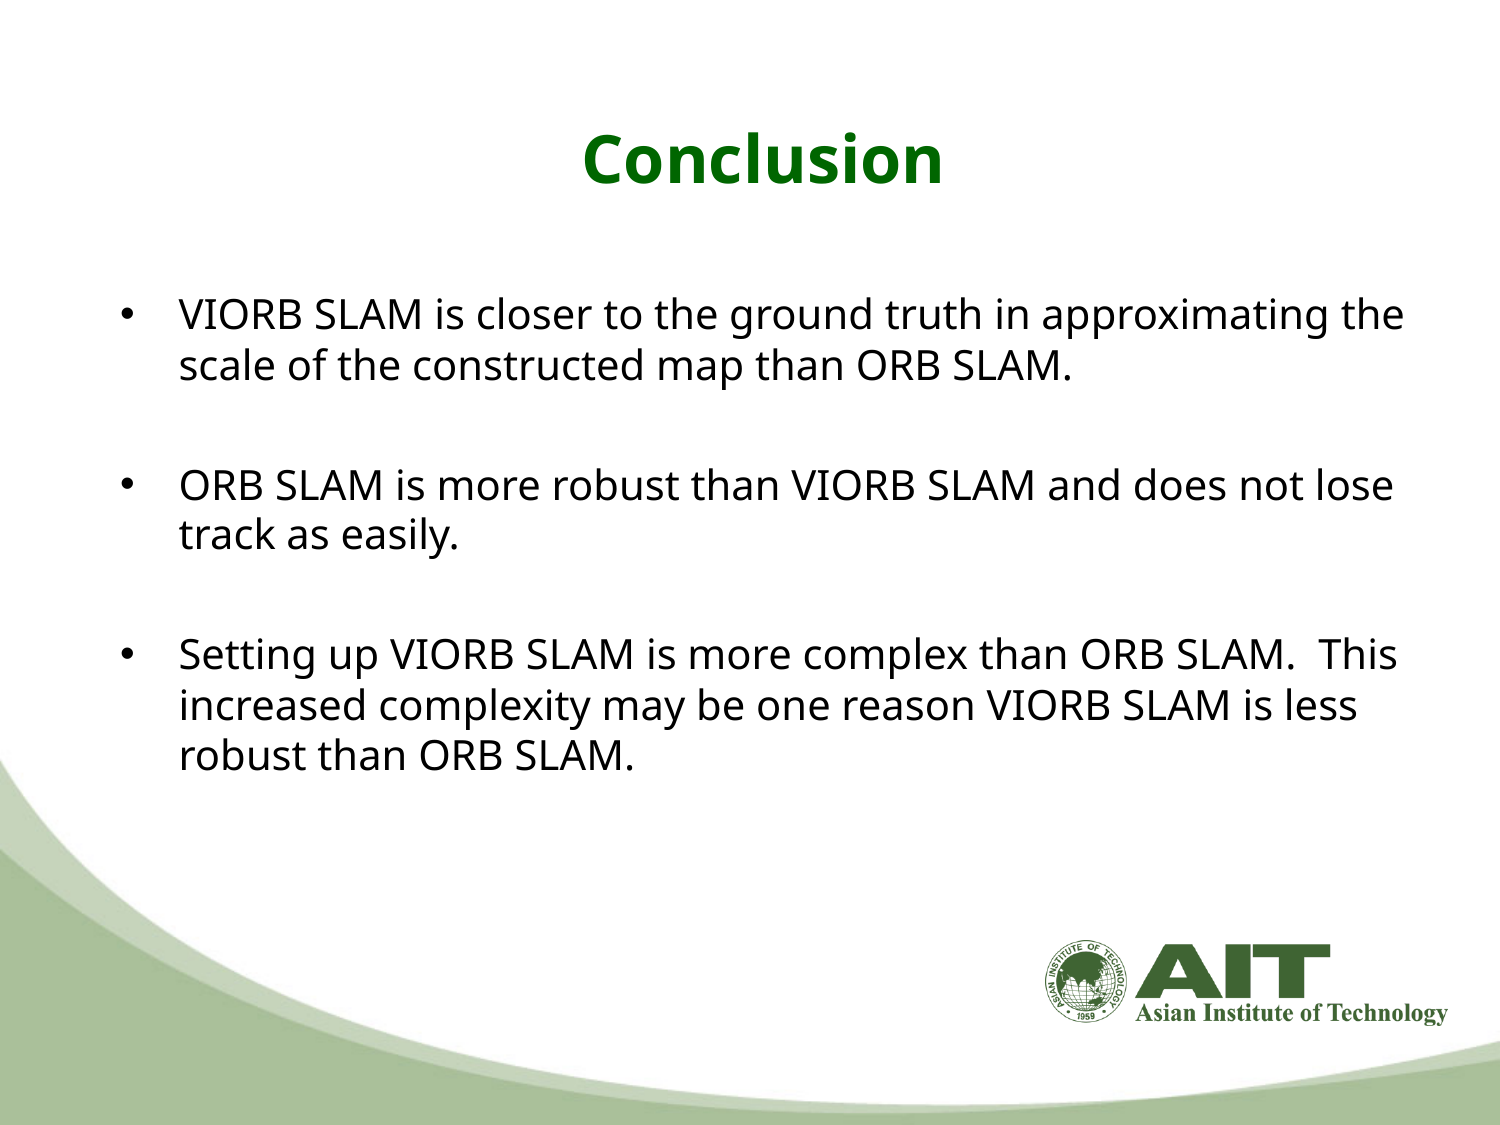

# Conclusion
VIORB SLAM is closer to the ground truth in approximating the scale of the constructed map than ORB SLAM.
ORB SLAM is more robust than VIORB SLAM and does not lose track as easily.
Setting up VIORB SLAM is more complex than ORB SLAM. This increased complexity may be one reason VIORB SLAM is less robust than ORB SLAM.